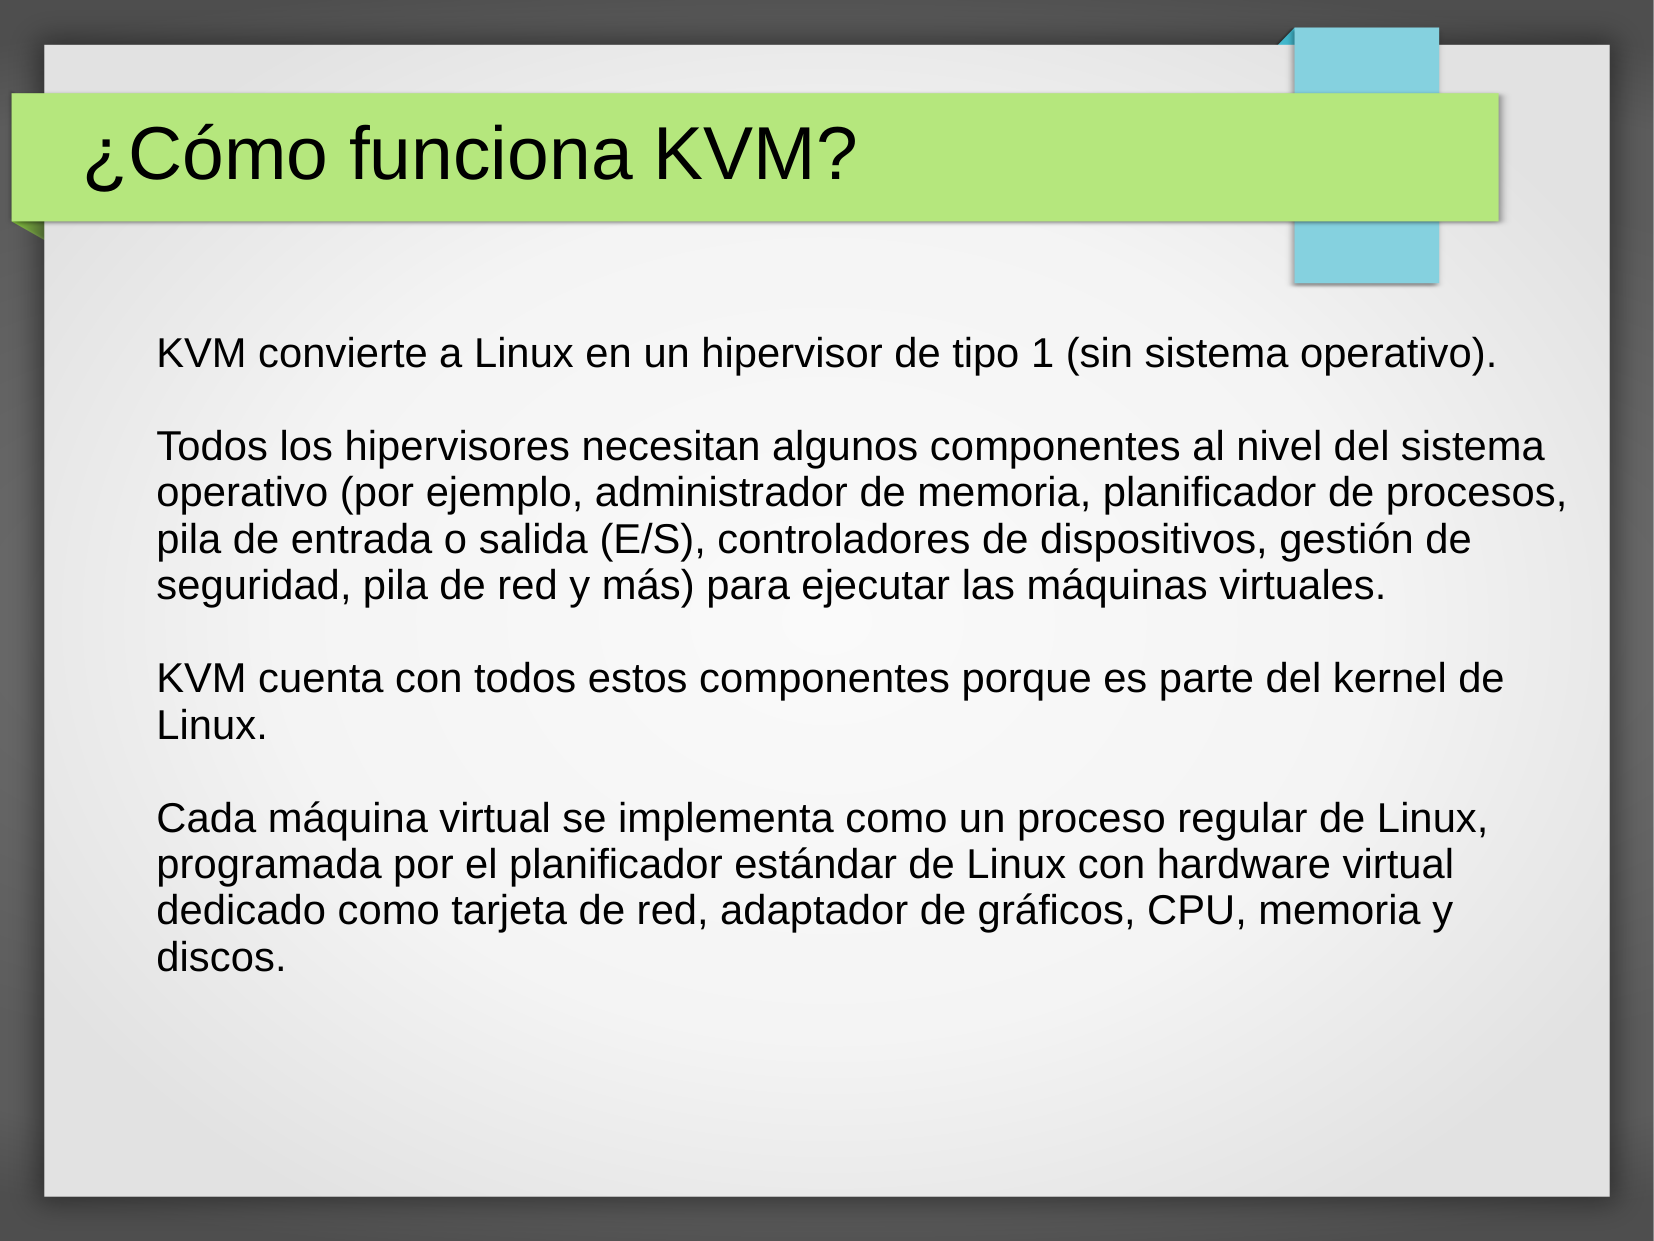

# ¿Cómo funciona KVM?
 	KVM convierte a Linux en un hipervisor de tipo 1 (sin sistema operativo).
	Todos los hipervisores necesitan algunos componentes al nivel del sistema 	operativo (por ejemplo, administrador de memoria, planificador de procesos, 	pila de entrada o salida (E/S), controladores de dispositivos, gestión de 			seguridad, pila de red y más) para ejecutar las máquinas virtuales.
	KVM cuenta con todos estos componentes porque es parte del kernel de 		Linux.
	Cada máquina virtual se implementa como un proceso regular de Linux, 		programada por el planificador estándar de Linux con hardware virtual 			dedicado como tarjeta de red, adaptador de gráficos, CPU, memoria y 			discos.